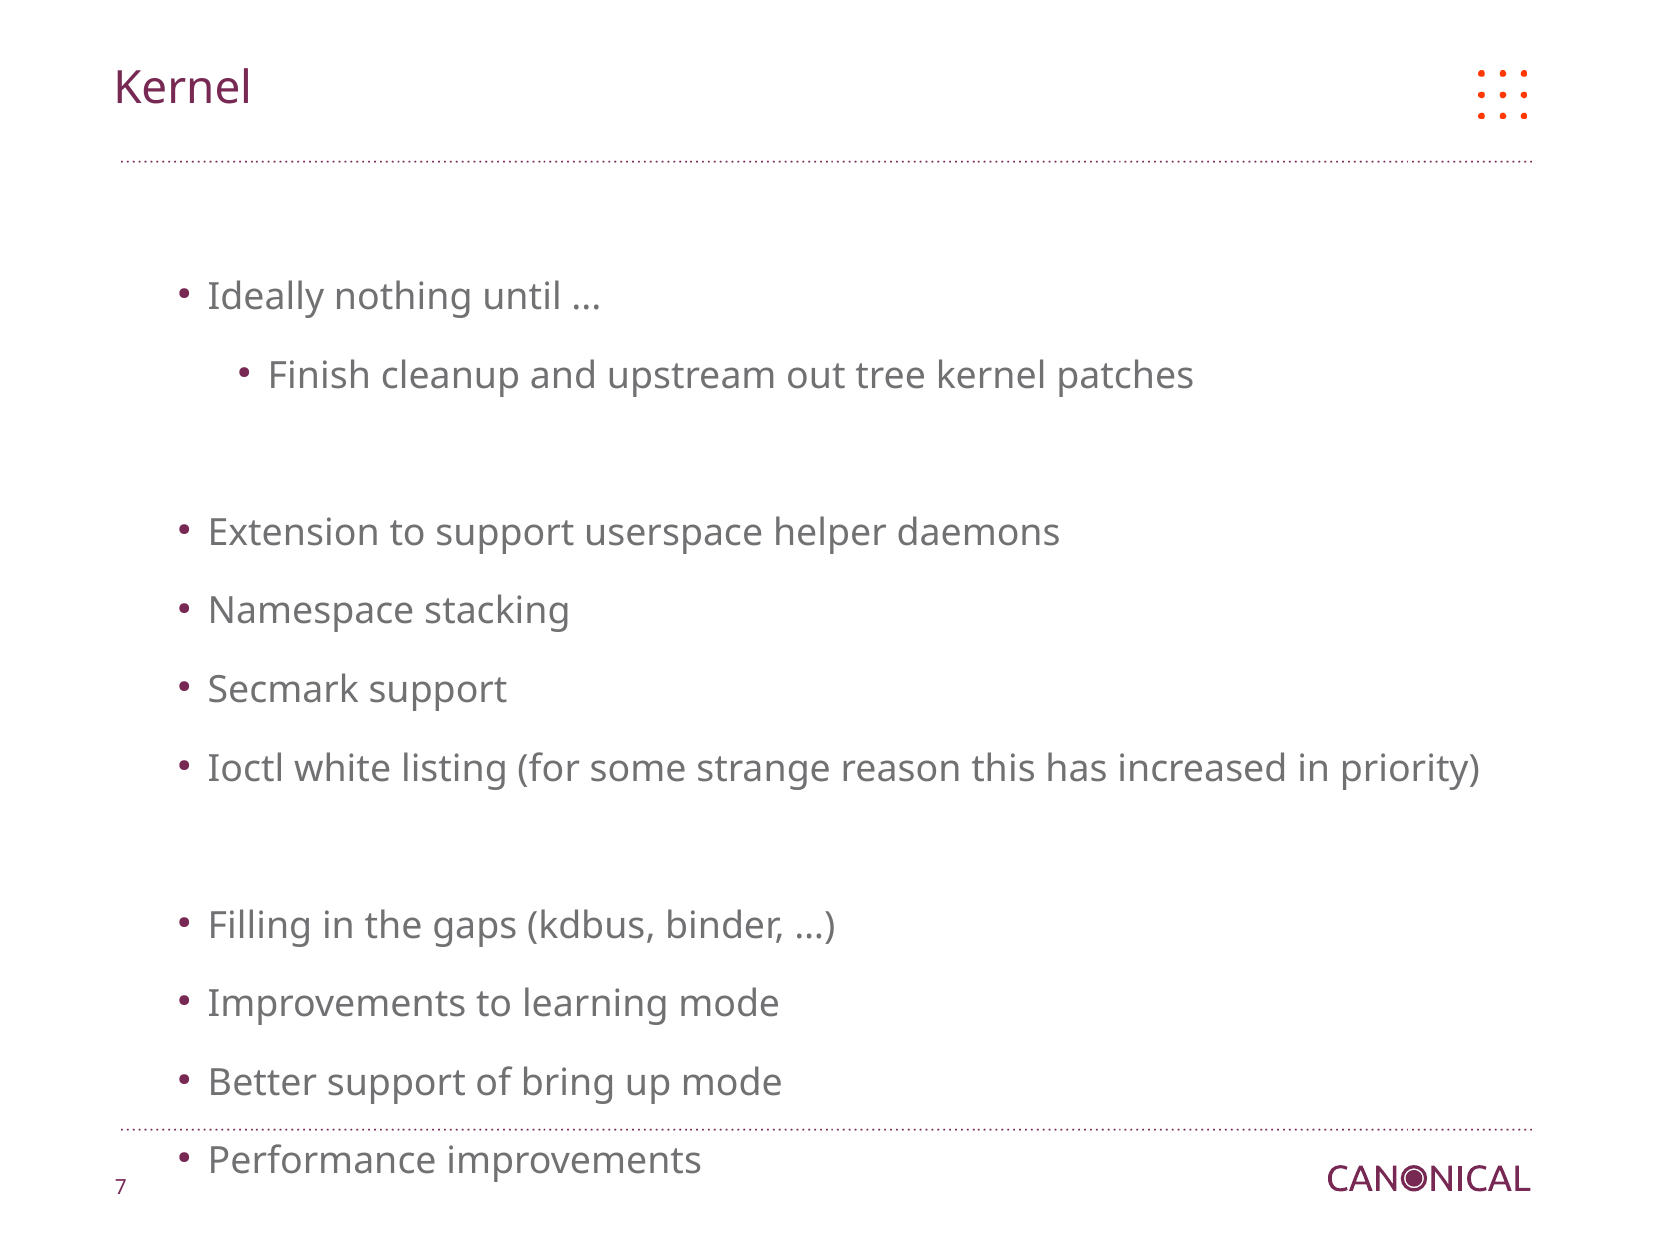

# Kernel
Ideally nothing until ...
Finish cleanup and upstream out tree kernel patches
Extension to support userspace helper daemons
Namespace stacking
Secmark support
Ioctl white listing (for some strange reason this has increased in priority)
Filling in the gaps (kdbus, binder, …)
Improvements to learning mode
Better support of bring up mode
Performance improvements